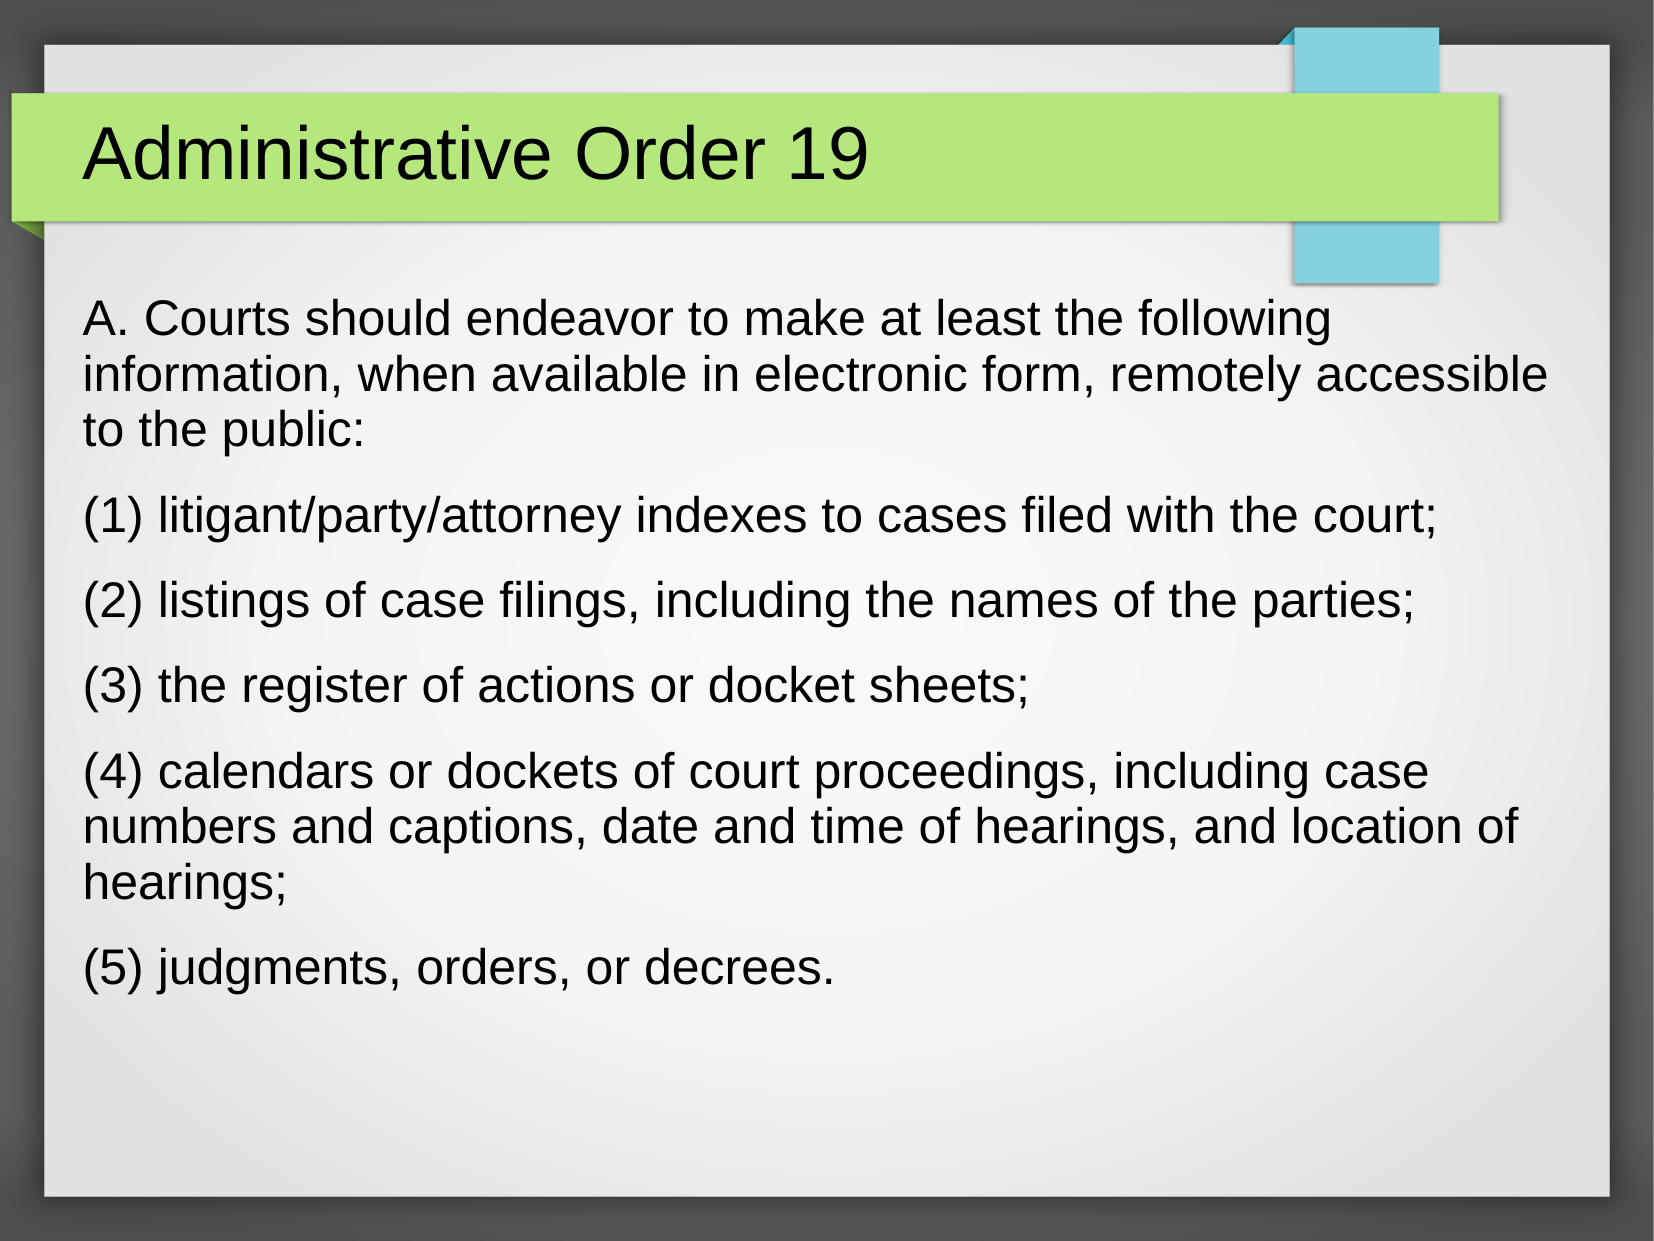

# Administrative Order 19
A. Courts should endeavor to make at least the following information, when available in electronic form, remotely accessible to the public:
(1) litigant/party/attorney indexes to cases filed with the court;
(2) listings of case filings, including the names of the parties;
(3) the register of actions or docket sheets;
(4) calendars or dockets of court proceedings, including case numbers and captions, date and time of hearings, and location of hearings;
(5) judgments, orders, or decrees.